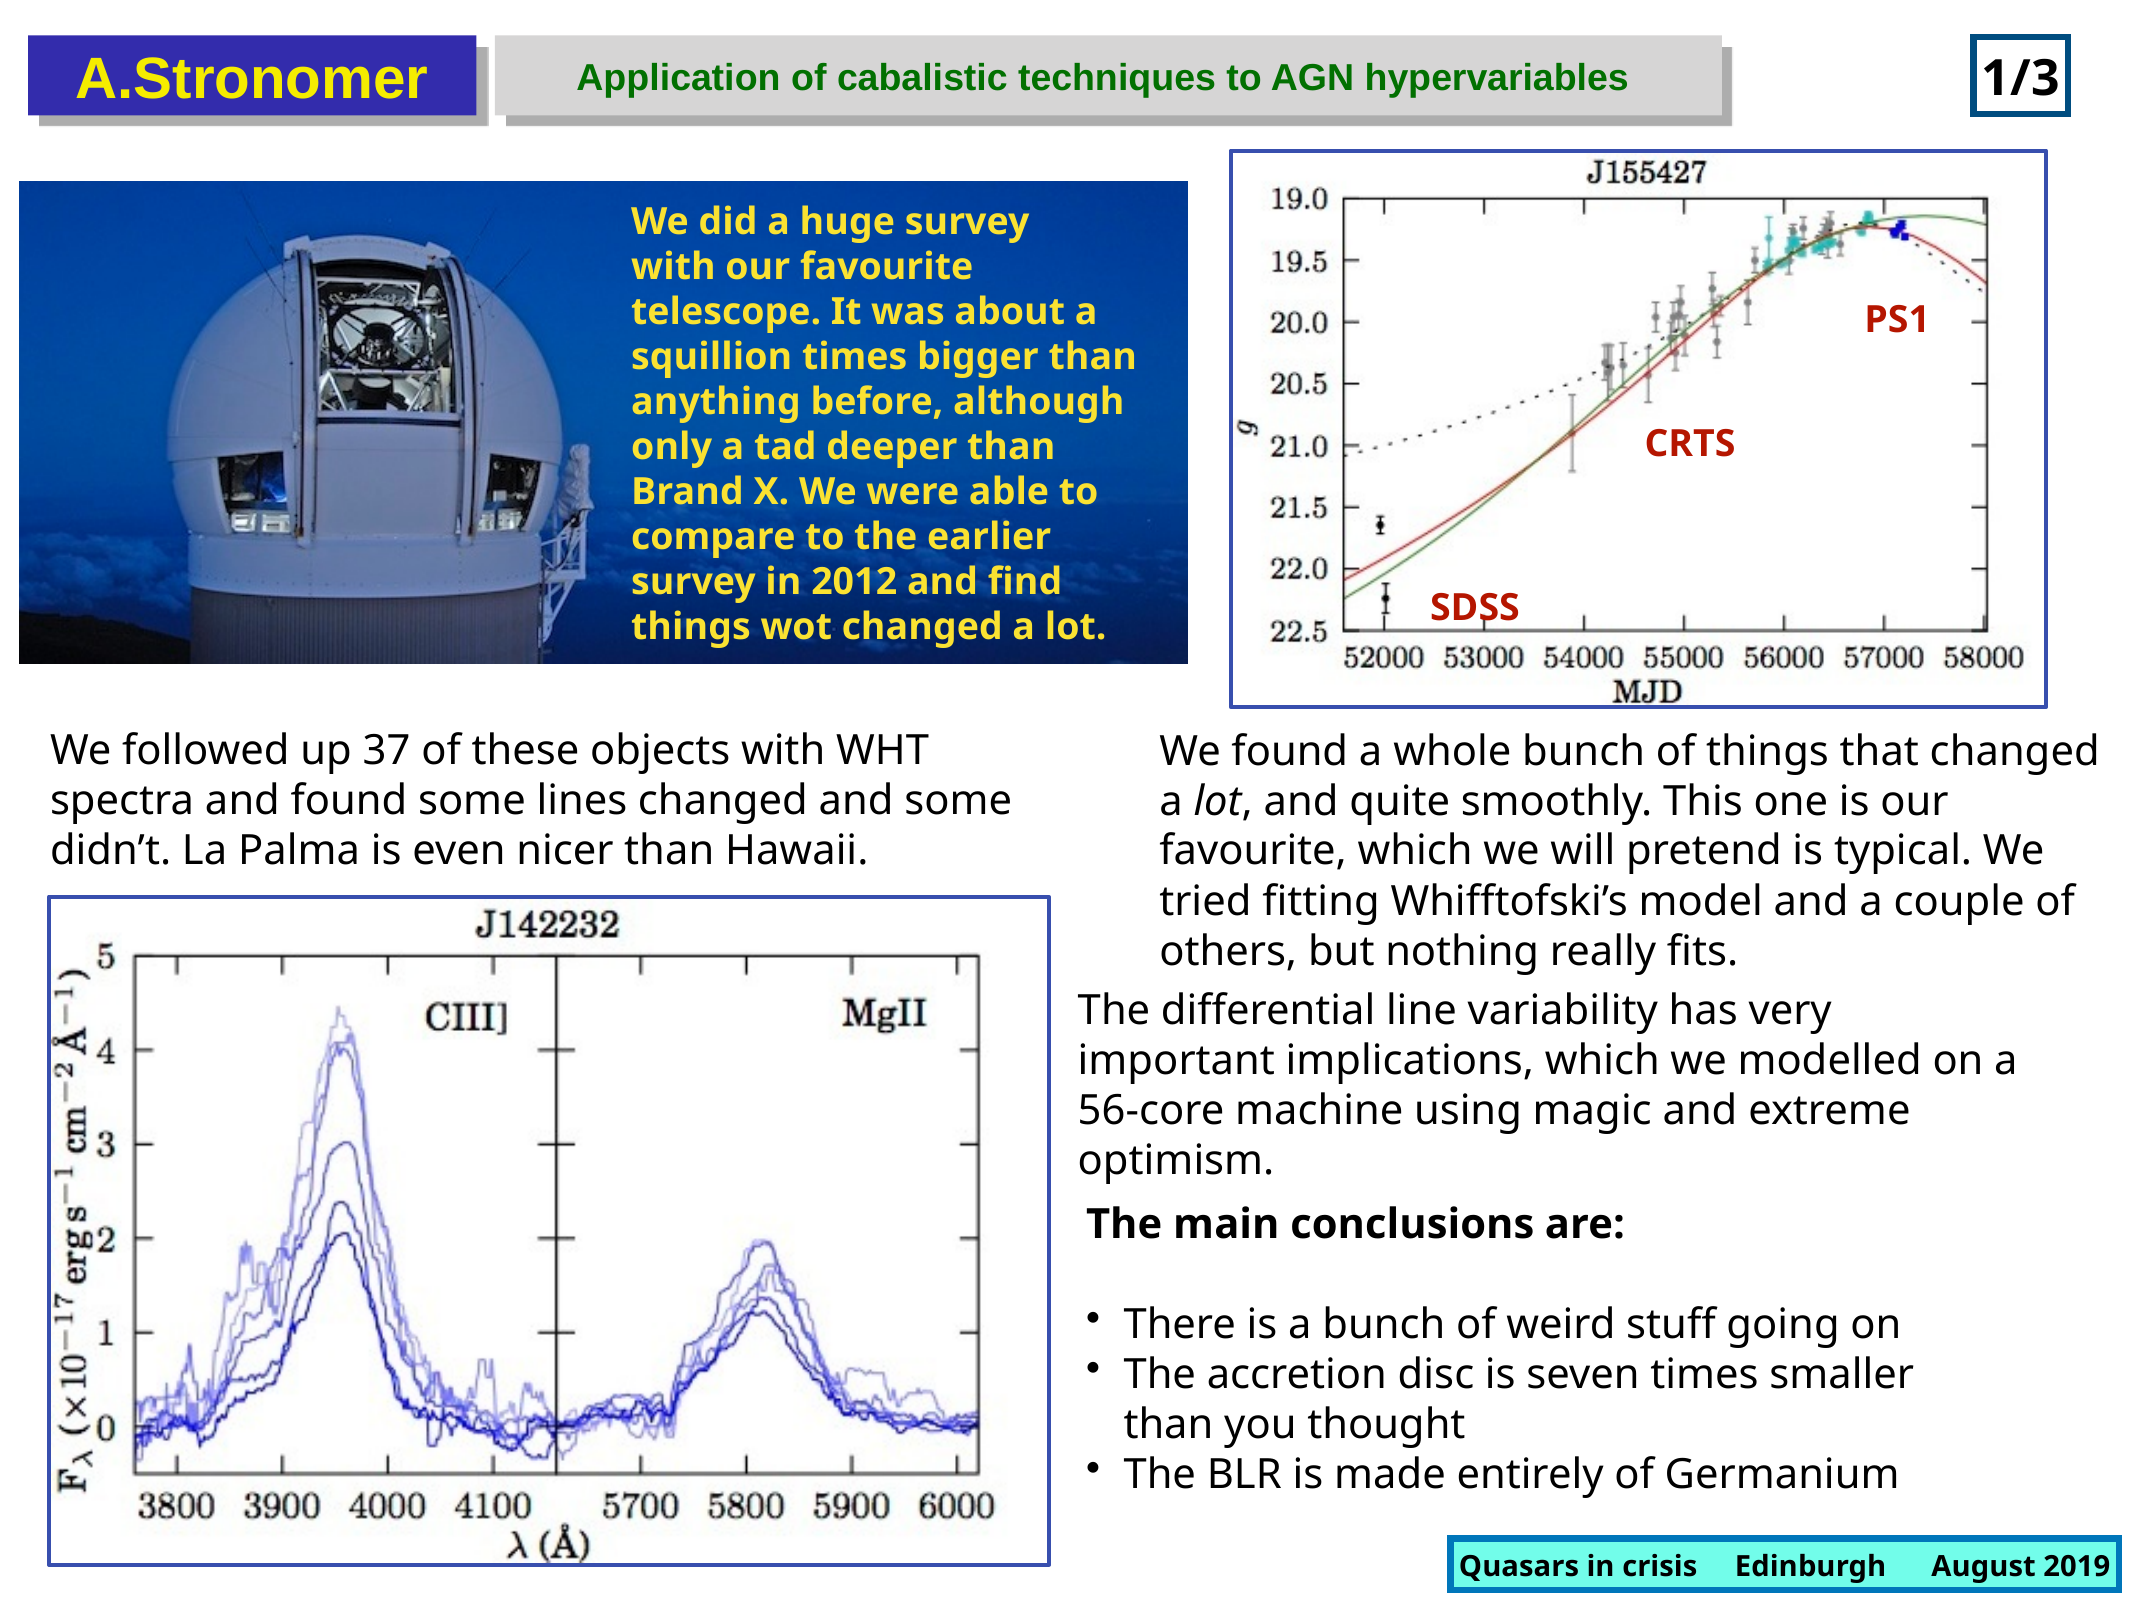

# A.Stronomer
Application of cabalistic techniques to AGN hypervariables
1/3
We did a huge survey
with our favourite telescope. It was about a squillion times bigger than anything before, although only a tad deeper than Brand X. We were able to compare to the earlier survey in 2012 and find things wot changed a lot.
PS1
CRTS
SDSS
We followed up 37 of these objects with WHT spectra and found some lines changed and some didn’t. La Palma is even nicer than Hawaii.
We found a whole bunch of things that changed a lot, and quite smoothly. This one is our favourite, which we will pretend is typical. We tried fitting Whifftofski’s model and a couple of others, but nothing really fits.
The differential line variability has very important implications, which we modelled on a 56-core machine using magic and extreme optimism.
The main conclusions are:
There is a bunch of weird stuff going on
The accretion disc is seven times smaller than you thought
The BLR is made entirely of Germanium
Quasars in crisis Edinburgh August 2019